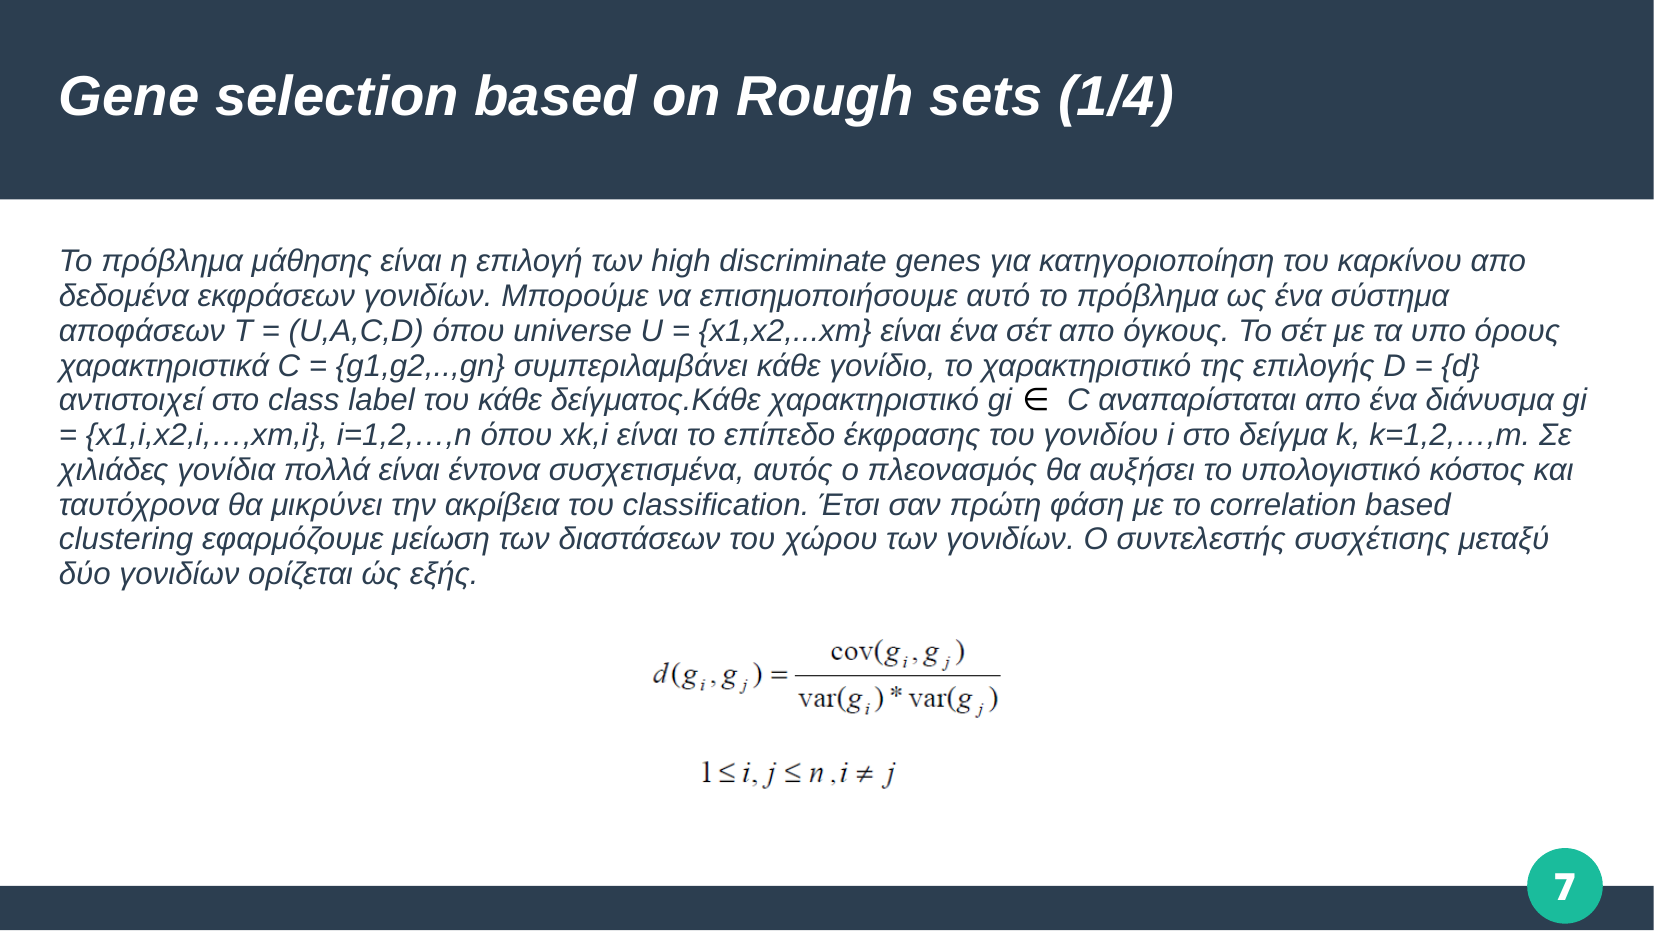

# Gene selection based on Rough sets (1/4)
Το πρόβλημα μάθησης είναι η επιλογή των high discriminate genes για κατηγοριοποίηση του καρκίνου απο δεδομένα εκφράσεων γονιδίων. Μπορούμε να επισημοποιήσουμε αυτό το πρόβλημα ως ένα σύστημα αποφάσεων T = (U,A,C,D) όπου universe U = {x1,x2,...xm} είναι ένα σέτ απο όγκους. Το σέτ με τα υπο όρους χαρακτηριστικά C = {g1,g2,..,gn} συμπεριλαμβάνει κάθε γονίδιο, το χαρακτηριστικό της επιλογής D = {d} αντιστοιχεί στο class label του κάθε δείγματος.Κάθε χαρακτηριστικό gi ∈ C αναπαρίσταται απο ένα διάνυσμα gi = {x1,i,x2,i,…,xm,i}, i=1,2,…,n όπου xk,i είναι το επίπεδο έκφρασης του γονιδίου i στο δείγμα k, k=1,2,…,m. Σε χιλιάδες γονίδια πολλά είναι έντονα συσχετισμένα, αυτός ο πλεονασμός θα αυξήσει το υπολογιστικό κόστος και ταυτόχρονα θα μικρύνει την ακρίβεια του classification. Έτσι σαν πρώτη φάση με το correlation based clustering εφαρμόζουμε μείωση των διαστάσεων του χώρου των γονιδίων. Ο συντελεστής συσχέτισης μεταξύ δύο γονιδίων ορίζεται ώς εξής.